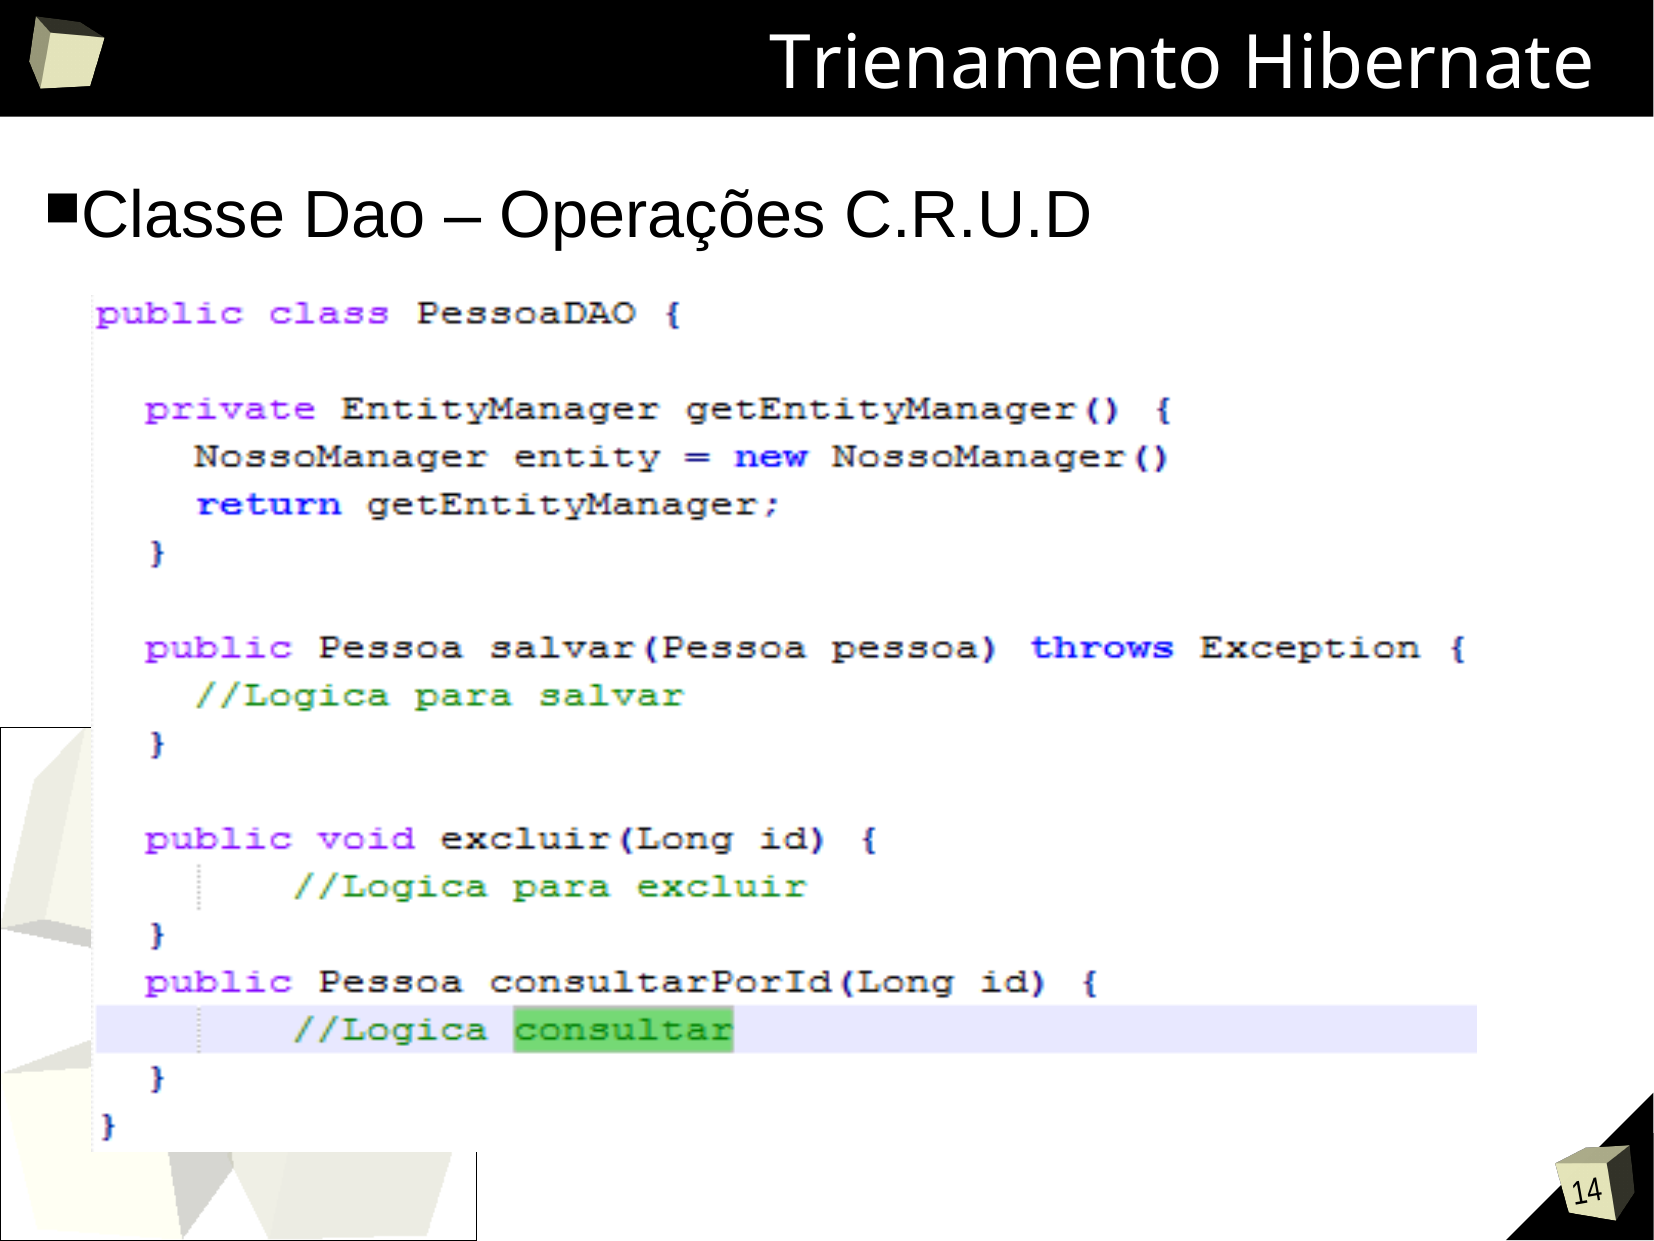

# Trienamento Hibernate
Classe Dao – Operações C.R.U.D